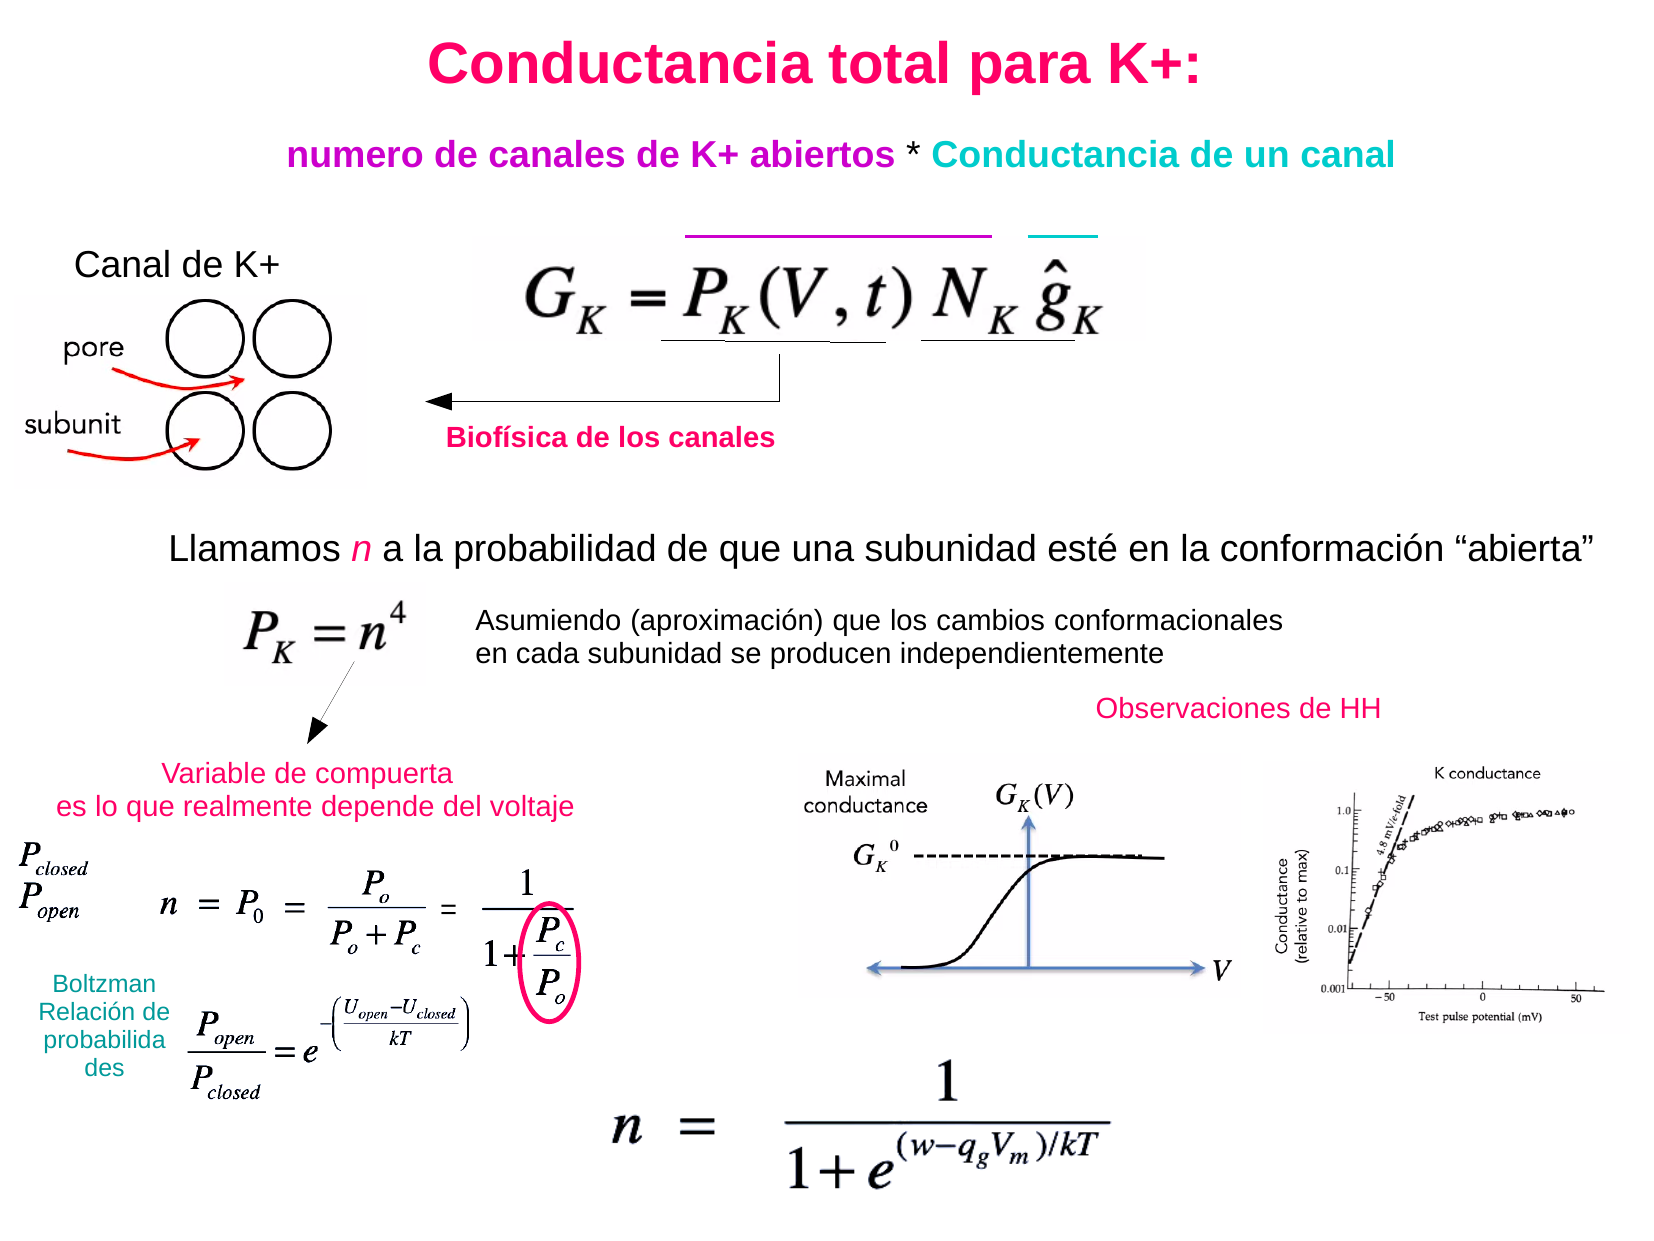

Conductancia total para K+:
numero de canales de K+ abiertos * Conductancia de un canal
Canal de K+
Biofísica de los canales
Llamamos n a la probabilidad de que una subunidad esté en la conformación “abierta”
Asumiendo (aproximación) que los cambios conformacionales en cada subunidad se producen independientemente
Variable de compuerta
es lo que realmente depende del voltaje
Observaciones de HH
Boltzman
Relación de probabilidades
=